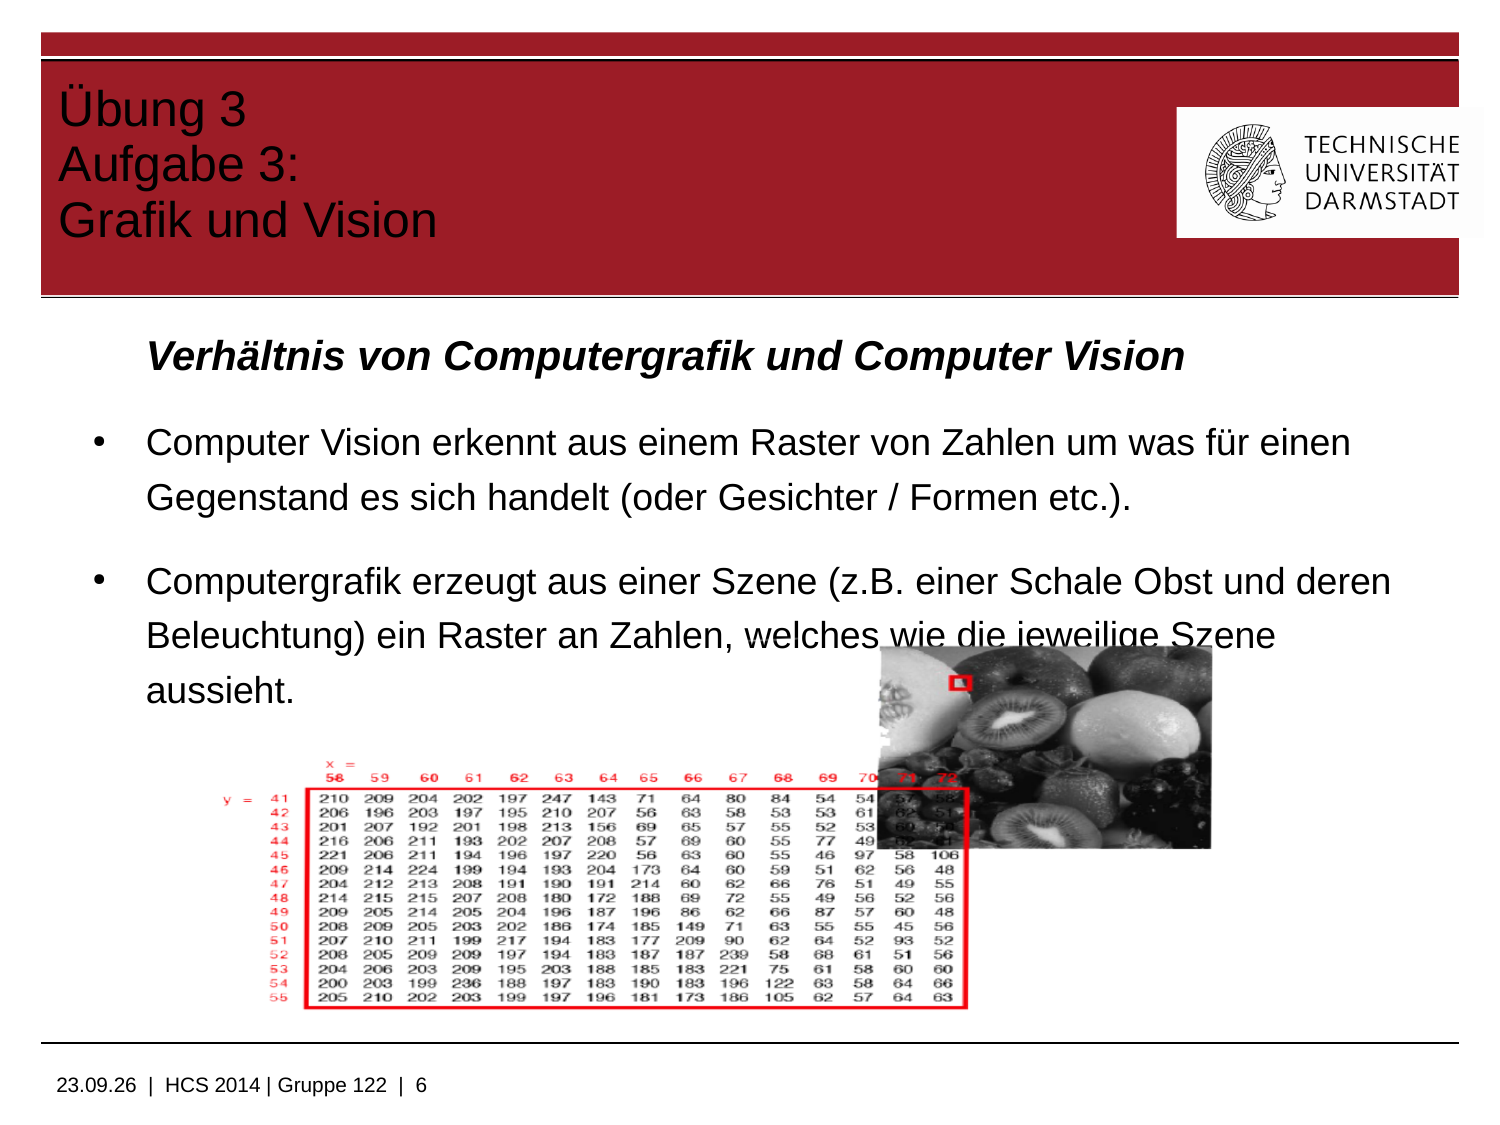

# Übung 3 Aufgabe 3: Grafik und Vision
Verhältnis von Computergrafik und Computer Vision
Computer Vision erkennt aus einem Raster von Zahlen um was für einen Gegenstand es sich handelt (oder Gesichter / Formen etc.).
Computergrafik erzeugt aus einer Szene (z.B. einer Schale Obst und deren Beleuchtung) ein Raster an Zahlen, welches wie die jeweilige Szene aussieht.